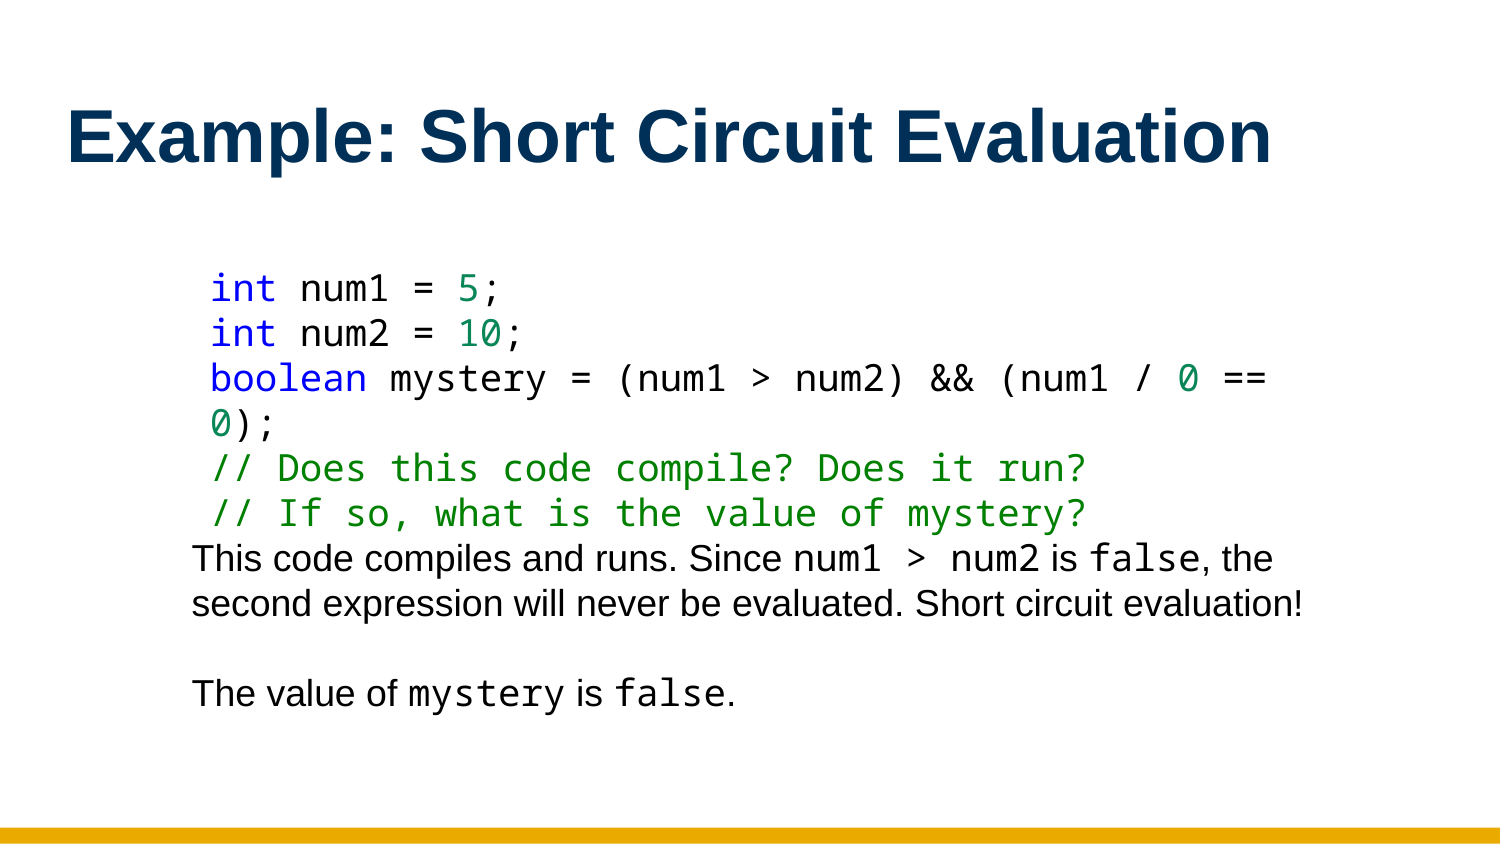

# Example: Short Circuit Evaluation
int num1 = 5;
int num2 = 10;
boolean mystery = (num1 > num2) && (num1 / 0 == 0);
// Does this code compile? Does it run?
// If so, what is the value of mystery?
This code compiles and runs. Since num1 > num2 is false, the second expression will never be evaluated. Short circuit evaluation!
The value of mystery is false.